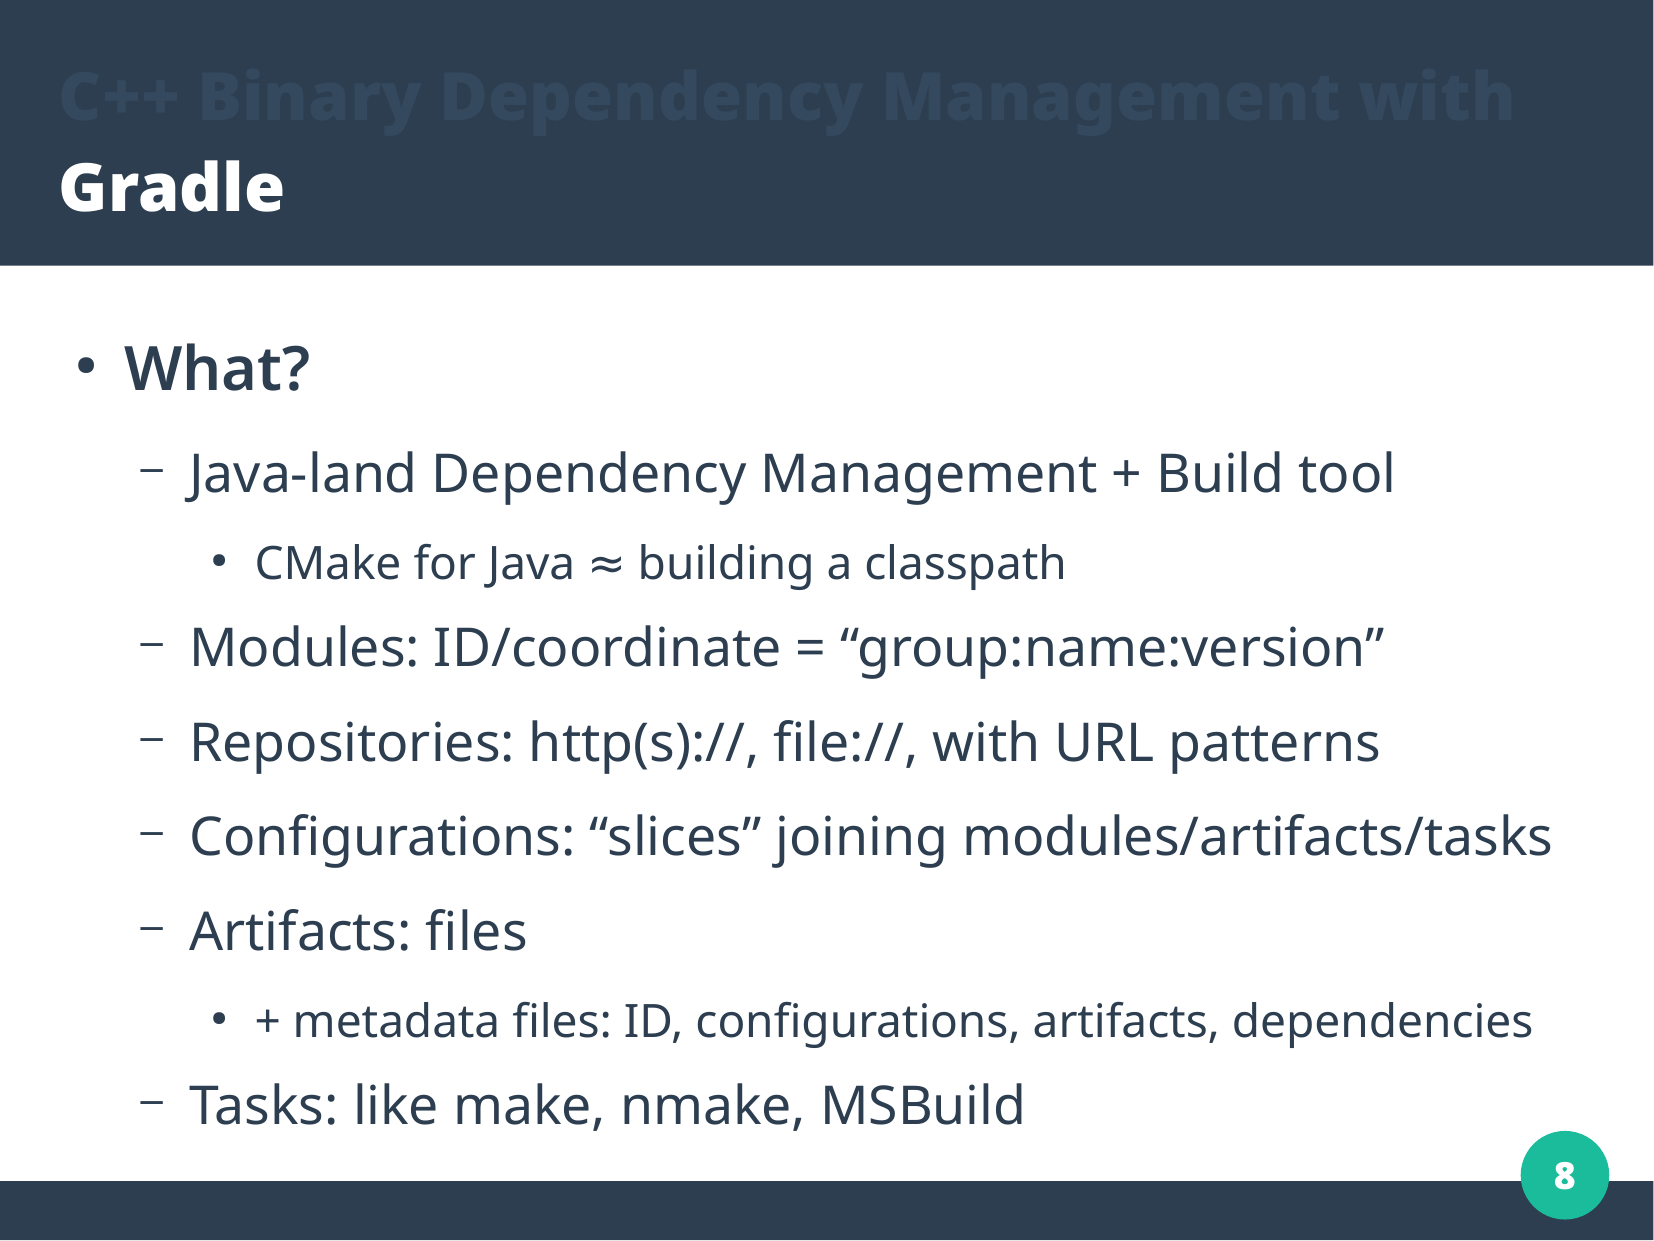

# C++ Binary Dependency Management with Gradle
What?
Java-land Dependency Management + Build tool
CMake for Java ≈ building a classpath
Modules: ID/coordinate = “group:name:version”
Repositories: http(s)://, file://, with URL patterns
Configurations: “slices” joining modules/artifacts/tasks
Artifacts: files
+ metadata files: ID, configurations, artifacts, dependencies
Tasks: like make, nmake, MSBuild
8